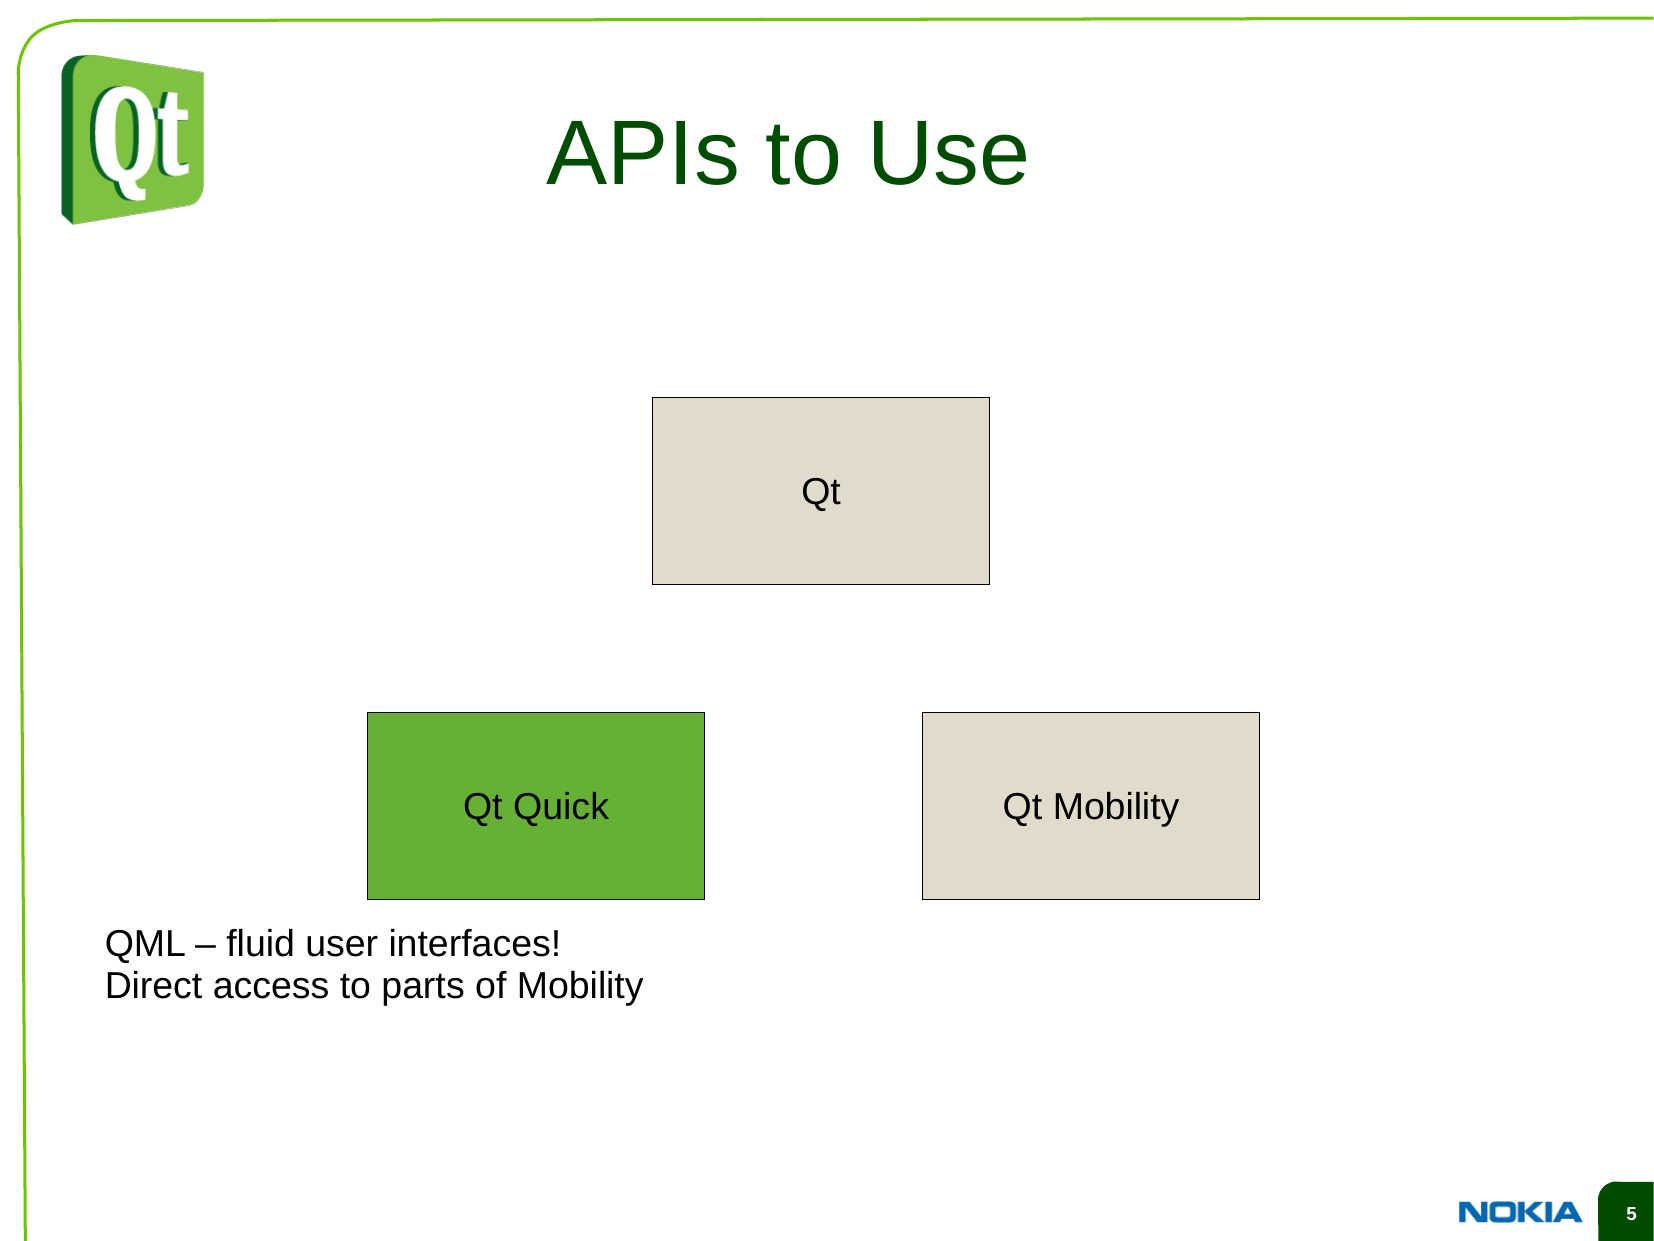

# APIs to Use
Qt
Qt Quick
Qt Mobility
QML – fluid user interfaces!
Direct access to parts of Mobility